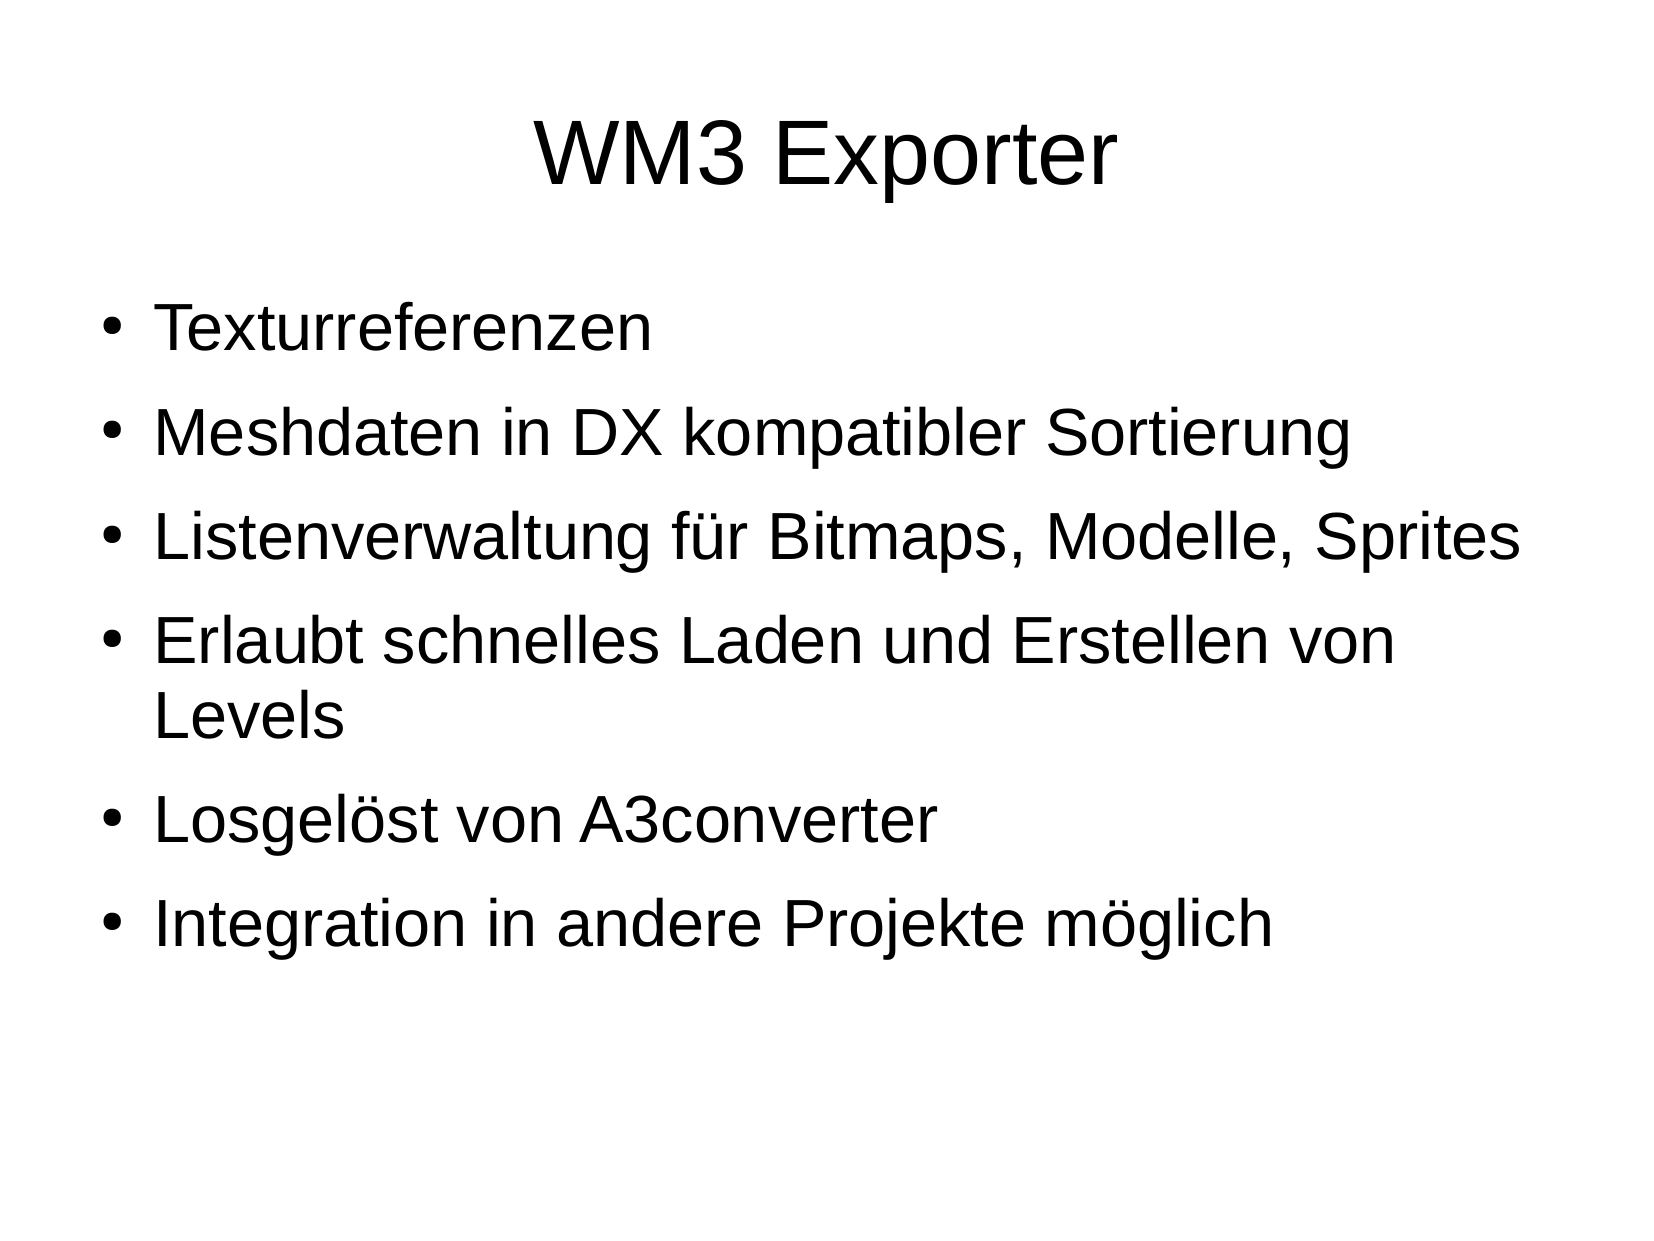

# WM3 Exporter
Texturreferenzen
Meshdaten in DX kompatibler Sortierung
Listenverwaltung für Bitmaps, Modelle, Sprites
Erlaubt schnelles Laden und Erstellen von Levels
Losgelöst von A3converter
Integration in andere Projekte möglich